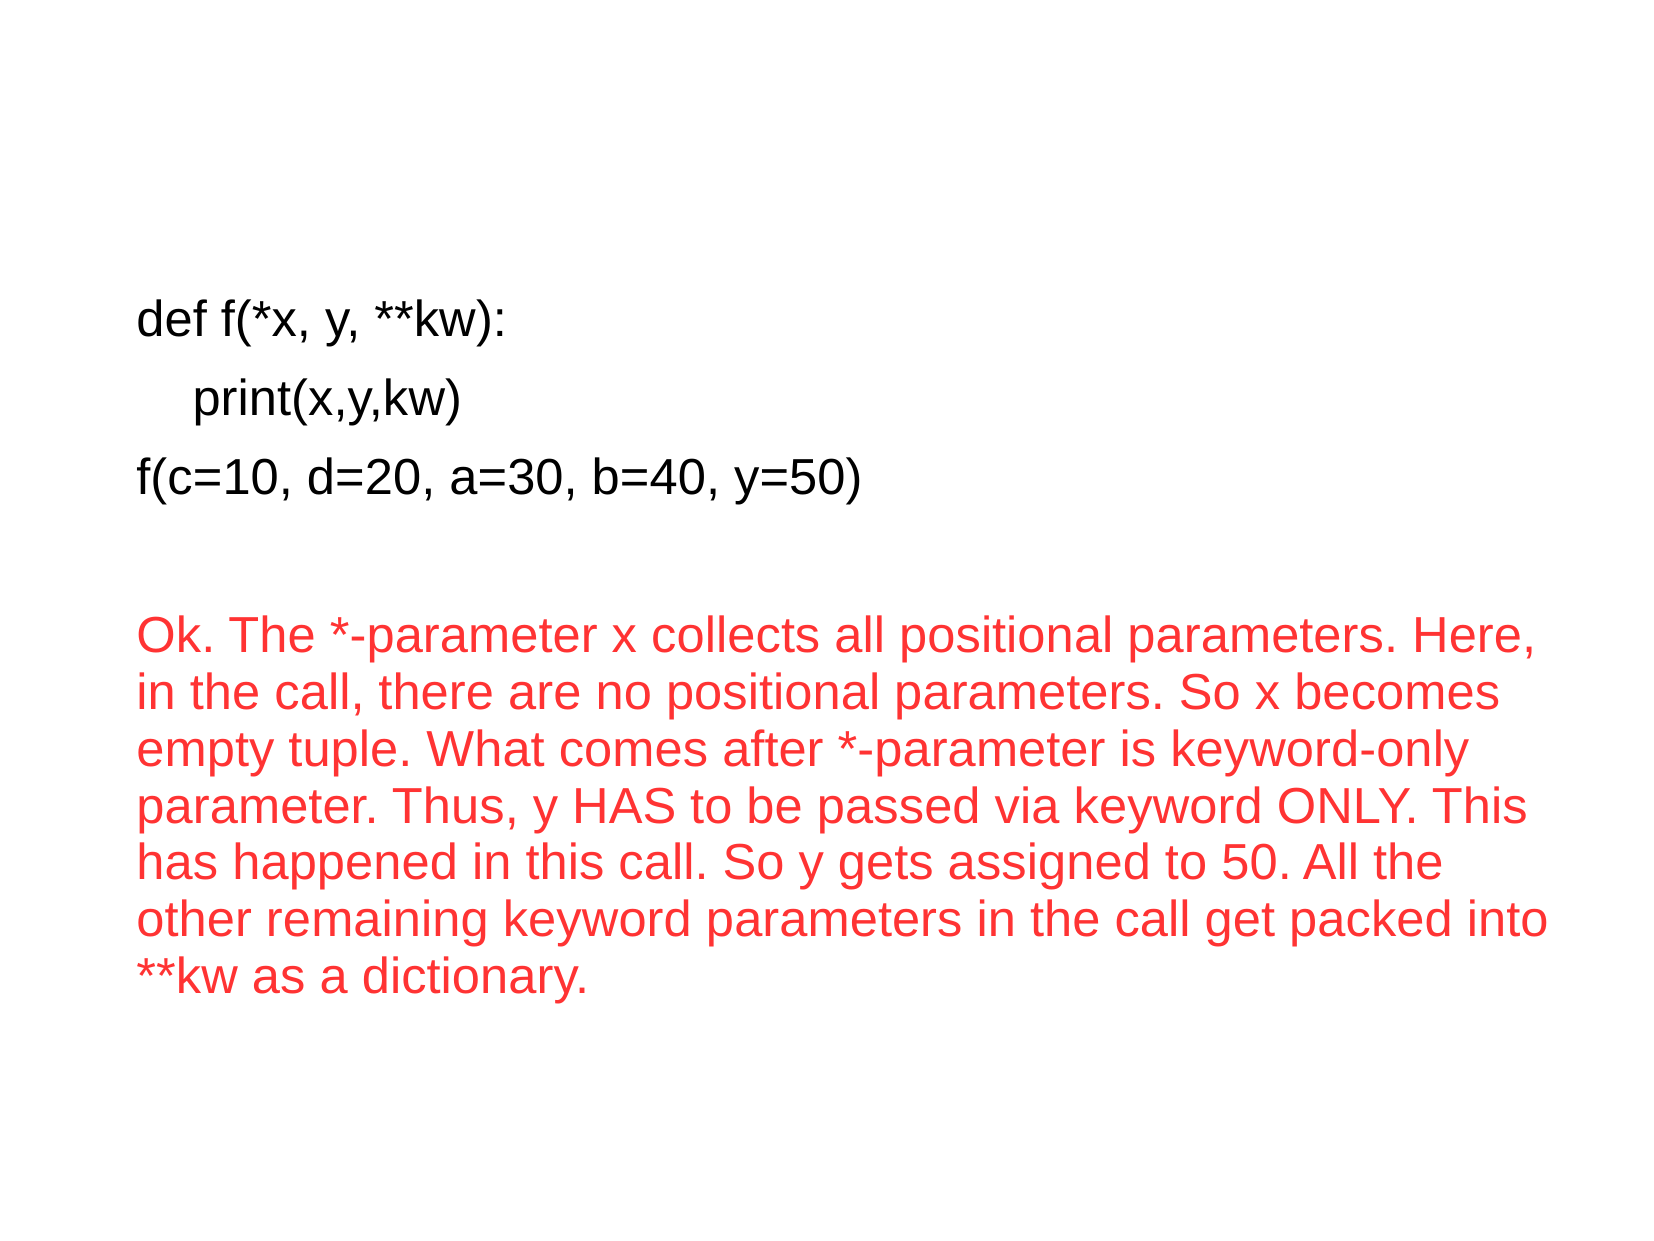

#
def f(*x, y, **kw):
 print(x,y,kw)
f(c=10, d=20, a=30, b=40, y=50)
Ok. The *-parameter x collects all positional parameters. Here, in the call, there are no positional parameters. So x becomes empty tuple. What comes after *-parameter is keyword-only parameter. Thus, y HAS to be passed via keyword ONLY. This has happened in this call. So y gets assigned to 50. All the other remaining keyword parameters in the call get packed into **kw as a dictionary.